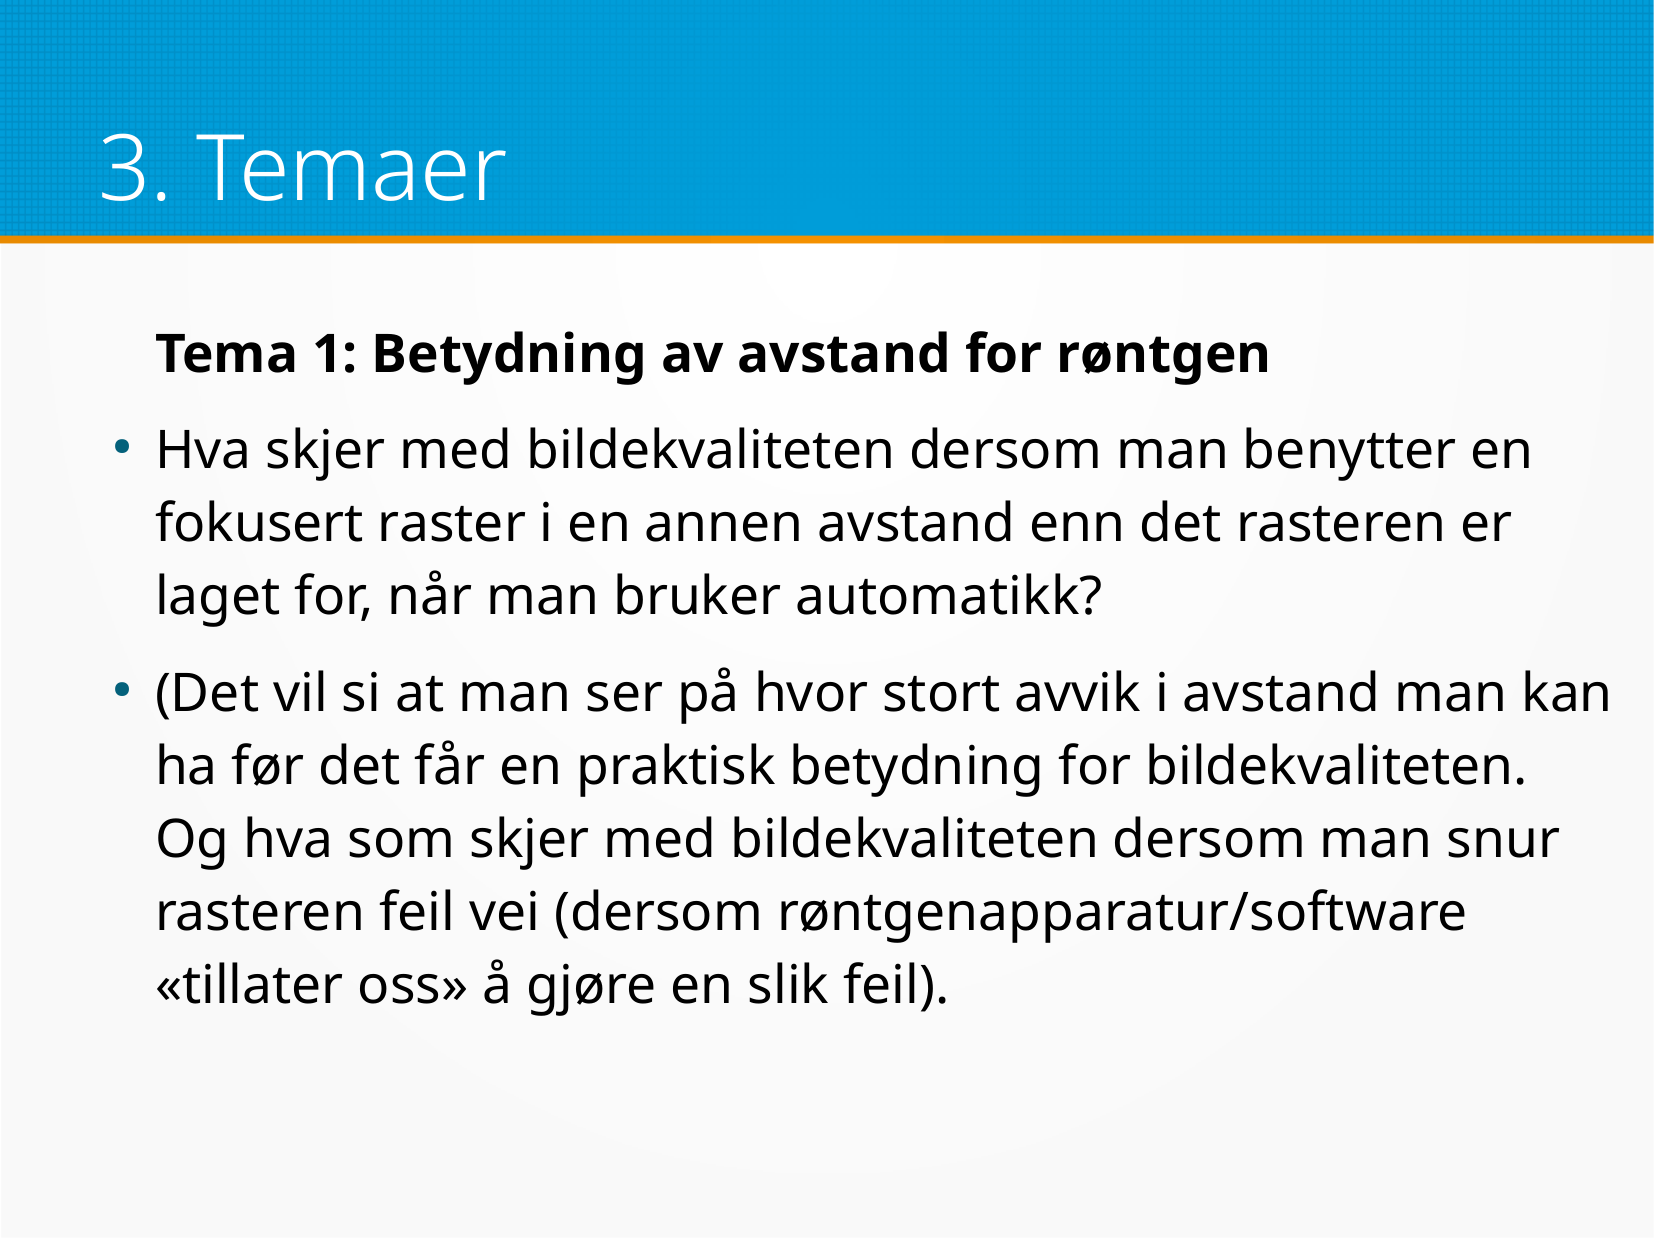

# 3. Temaer
Tema 1: Betydning av avstand for røntgen
Hva skjer med bildekvaliteten dersom man benytter en fokusert raster i en annen avstand enn det rasteren er laget for, når man bruker automatikk?
(Det vil si at man ser på hvor stort avvik i avstand man kan ha før det får en praktisk betydning for bildekvaliteten. Og hva som skjer med bildekvaliteten dersom man snur rasteren feil vei (dersom røntgenapparatur/software «tillater oss» å gjøre en slik feil).